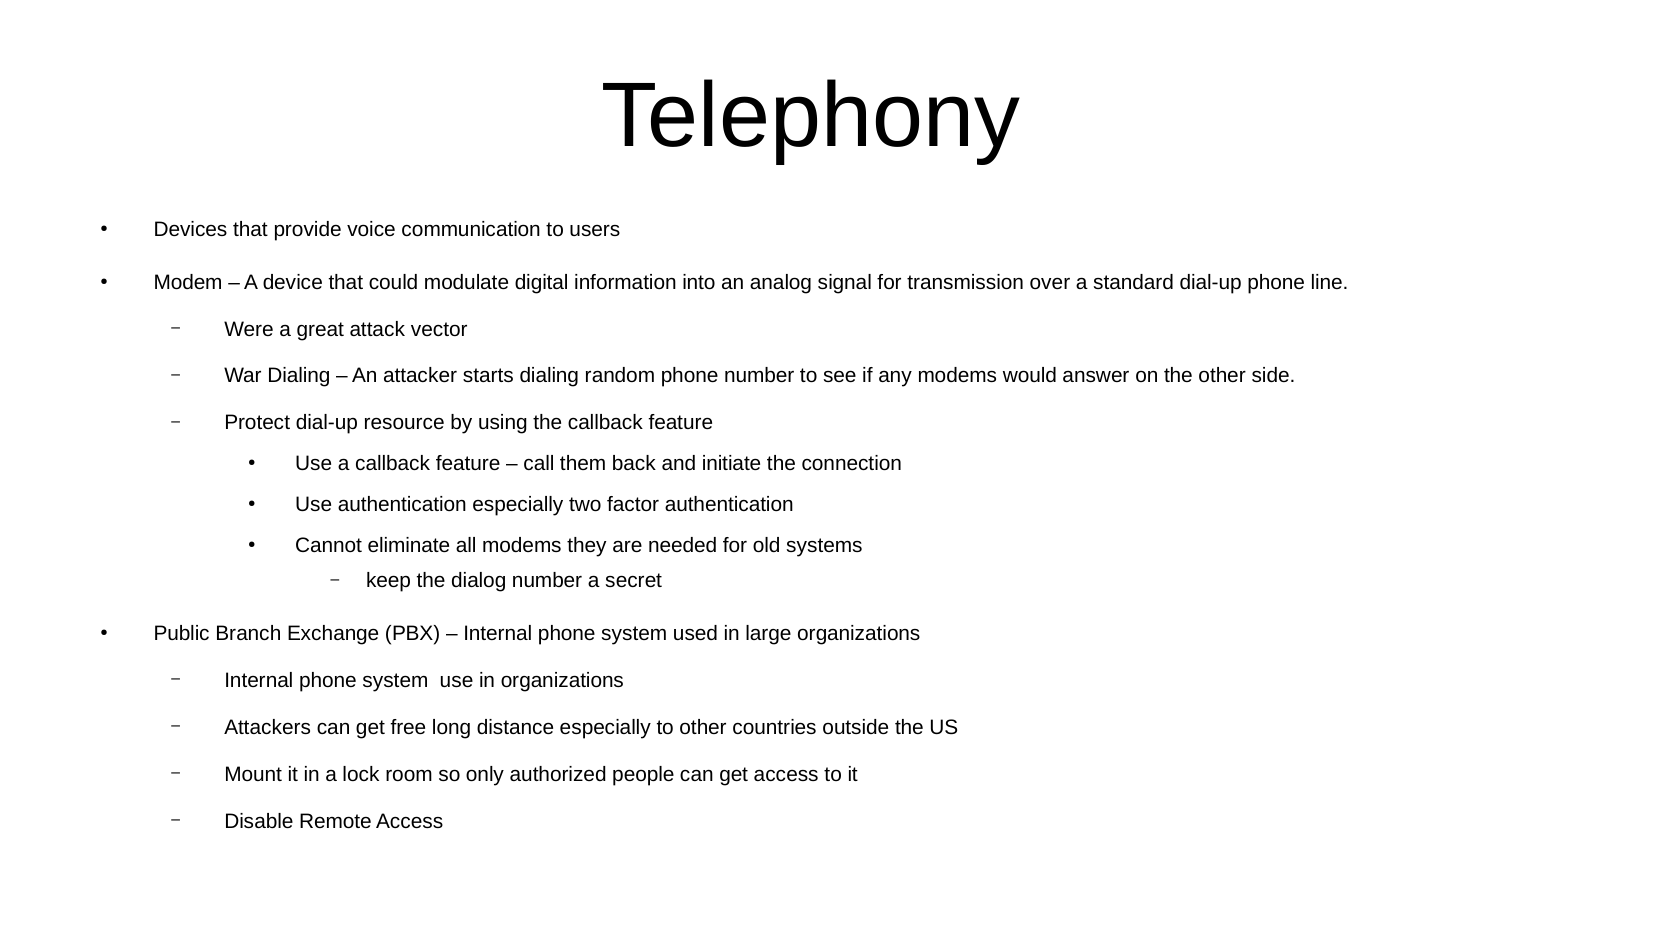

# Telephony
Devices that provide voice communication to users
Modem – A device that could modulate digital information into an analog signal for transmission over a standard dial-up phone line.
Were a great attack vector
War Dialing – An attacker starts dialing random phone number to see if any modems would answer on the other side.
Protect dial-up resource by using the callback feature
Use a callback feature – call them back and initiate the connection
Use authentication especially two factor authentication
Cannot eliminate all modems they are needed for old systems
keep the dialog number a secret
Public Branch Exchange (PBX) – Internal phone system used in large organizations
Internal phone system use in organizations
Attackers can get free long distance especially to other countries outside the US
Mount it in a lock room so only authorized people can get access to it
Disable Remote Access